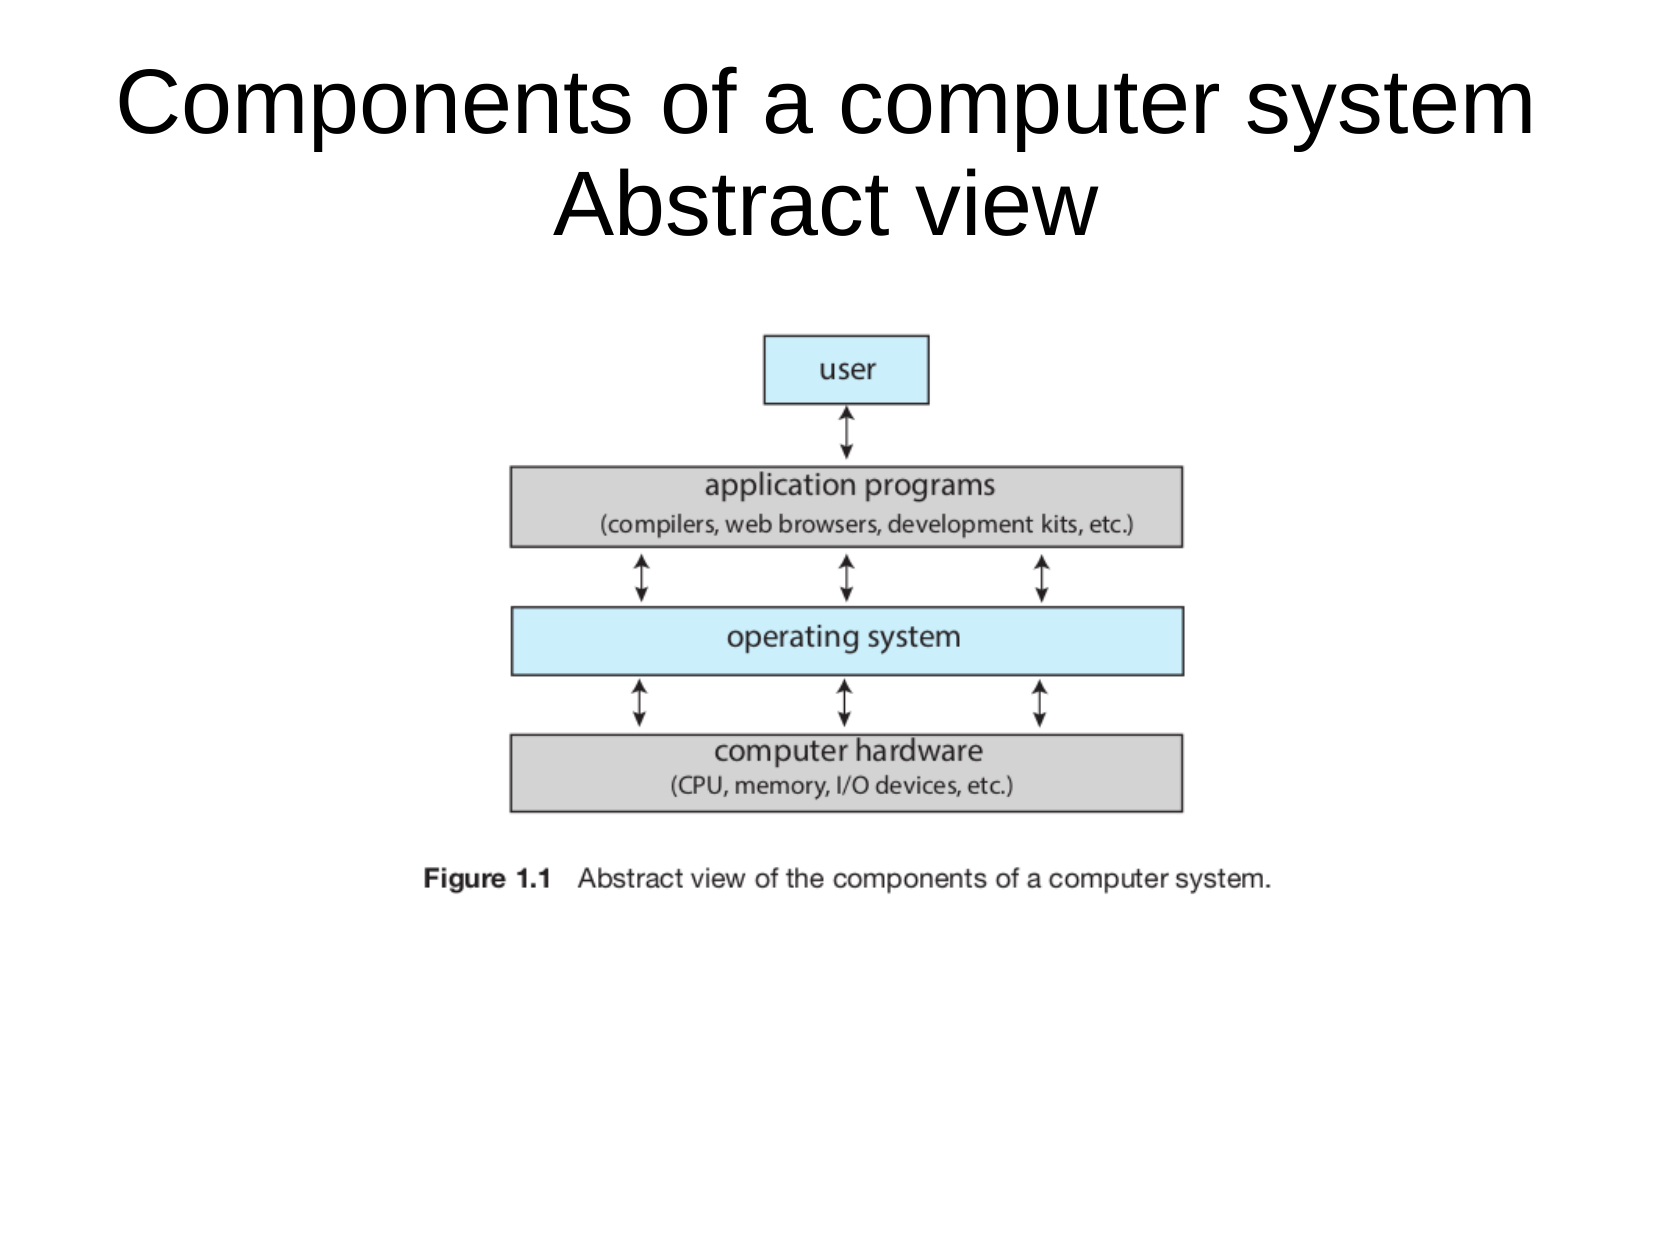

# Components of a computer system Abstract view